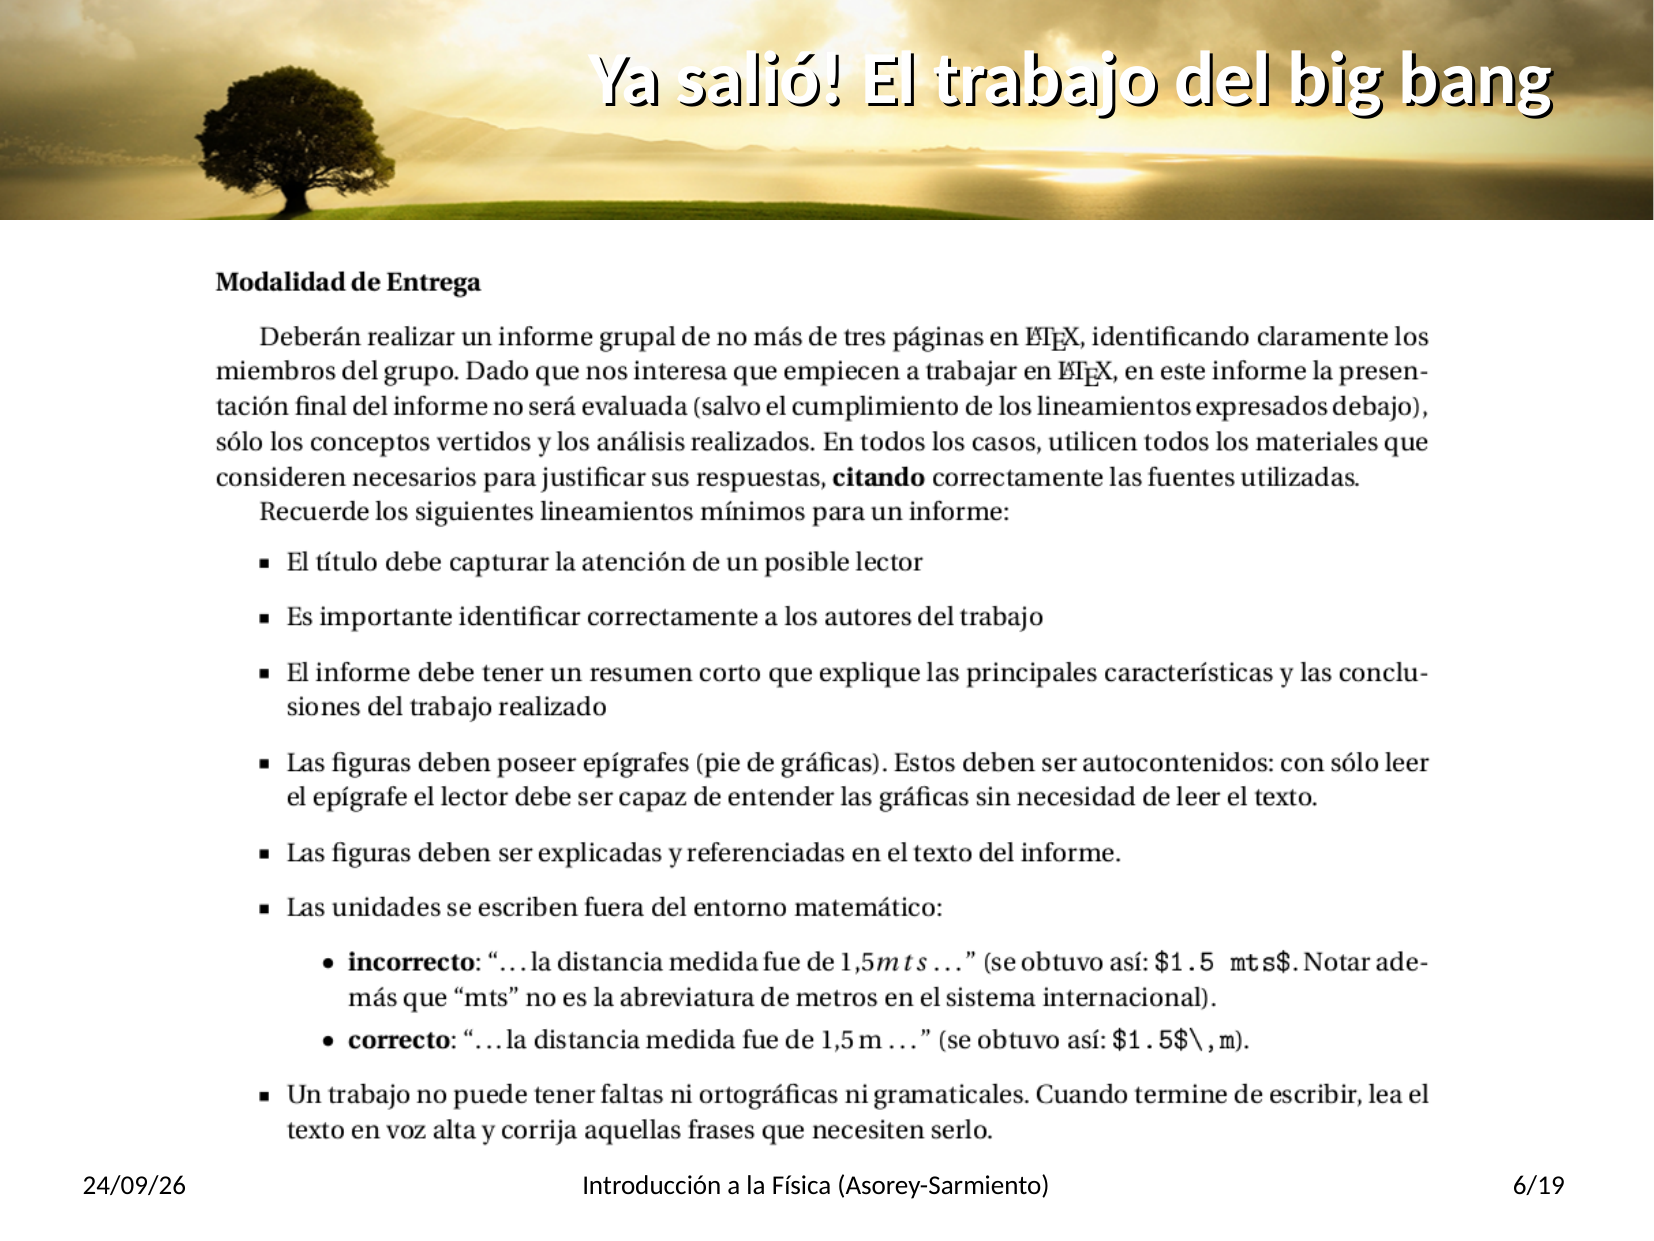

# Ya salió! El trabajo del big bang
Introducción a la Física (Asorey-Sarmiento)
6